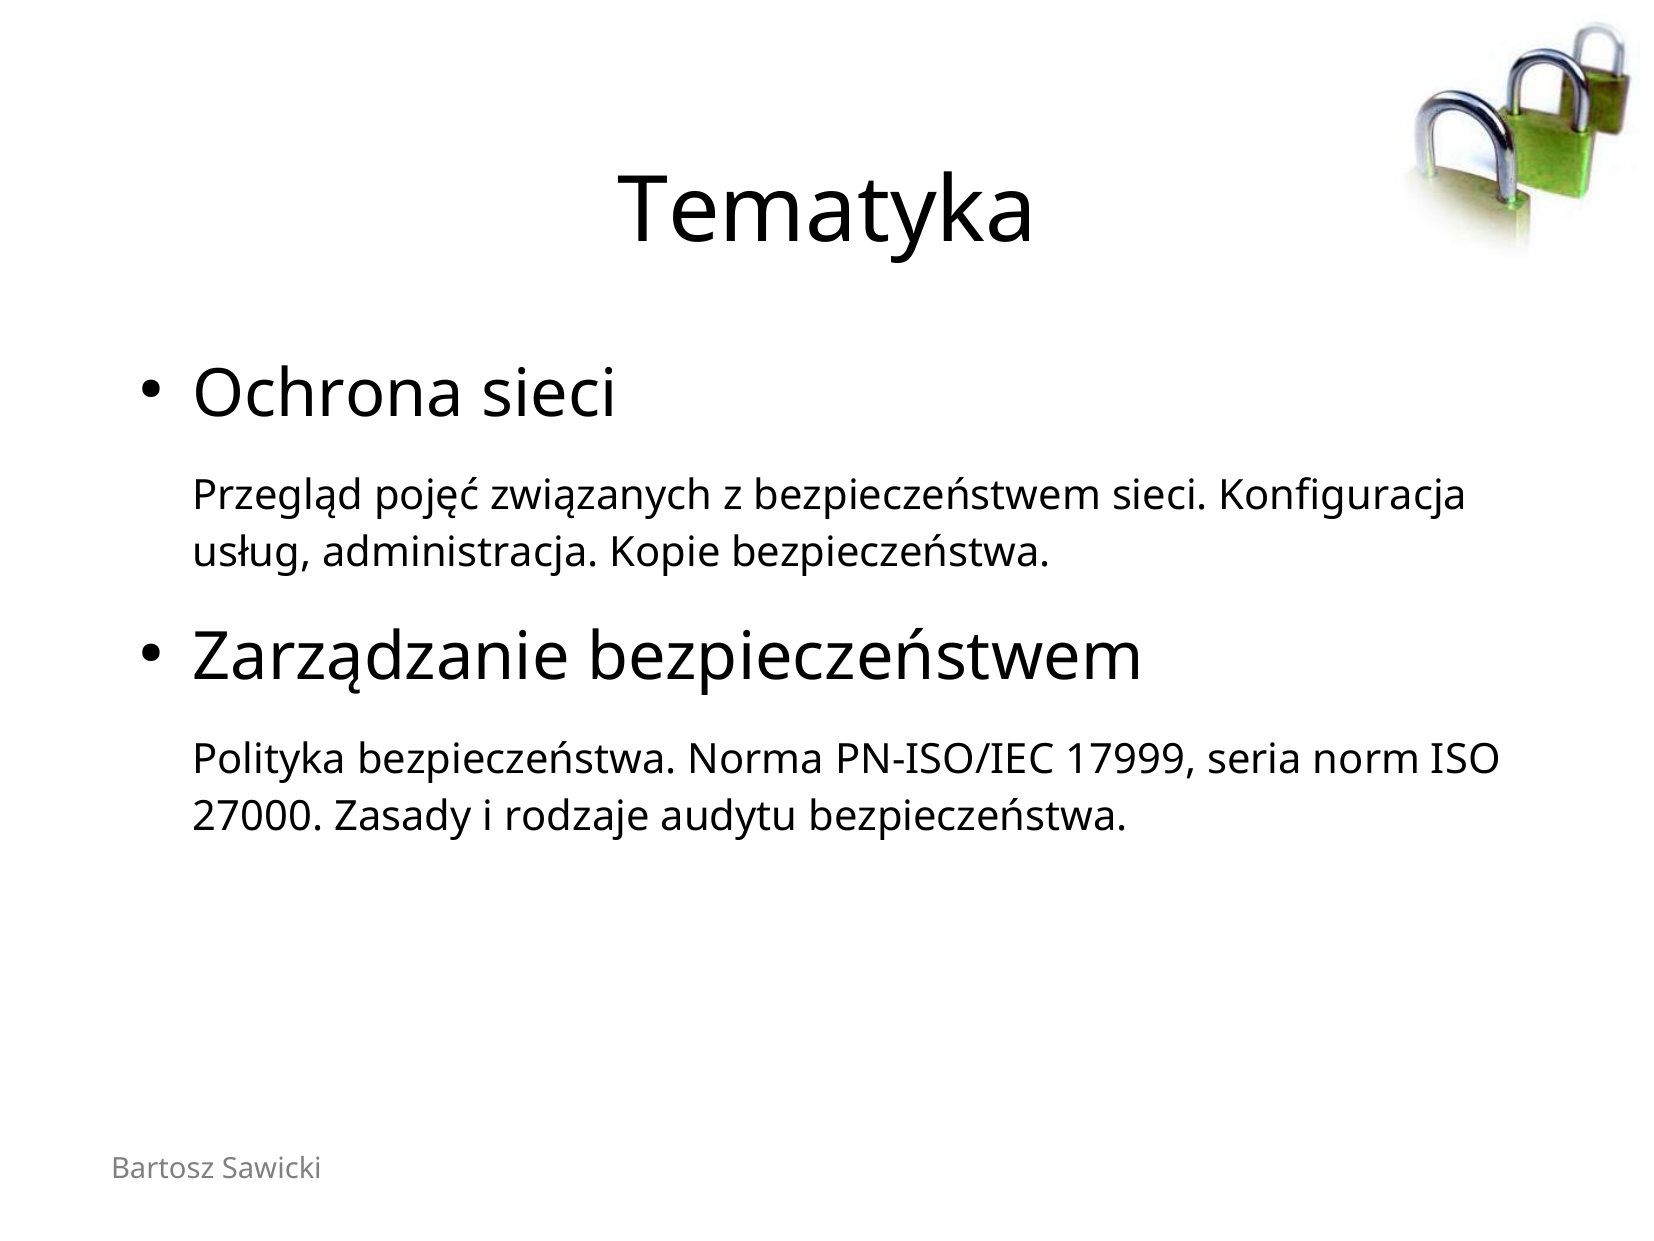

# Tematyka
Ochrona sieci
Przegląd pojęć związanych z bezpieczeństwem sieci. Konfiguracja usług, administracja. Kopie bezpieczeństwa.
Zarządzanie bezpieczeństwem
Polityka bezpieczeństwa. Norma PN-ISO/IEC 17999, seria norm ISO 27000. Zasady i rodzaje audytu bezpieczeństwa.